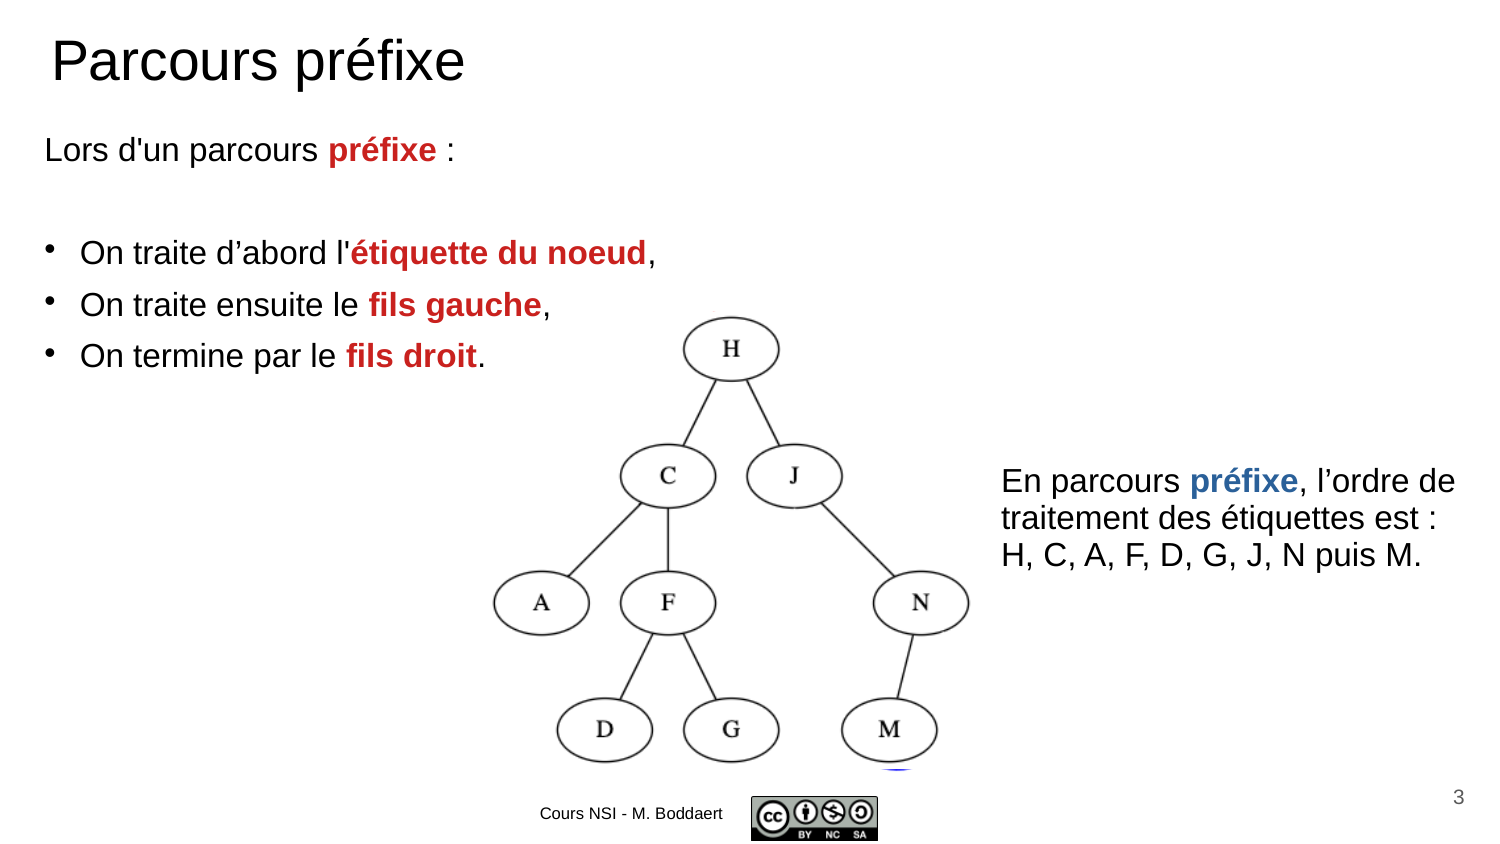

# Parcours préfixe
Lors d'un parcours préfixe :
On traite d’abord l'étiquette du noeud,
On traite ensuite le fils gauche,
On termine par le fils droit.
En parcours préfixe, l’ordre de traitement des étiquettes est :
H, C, A, F, D, G, J, N puis M.